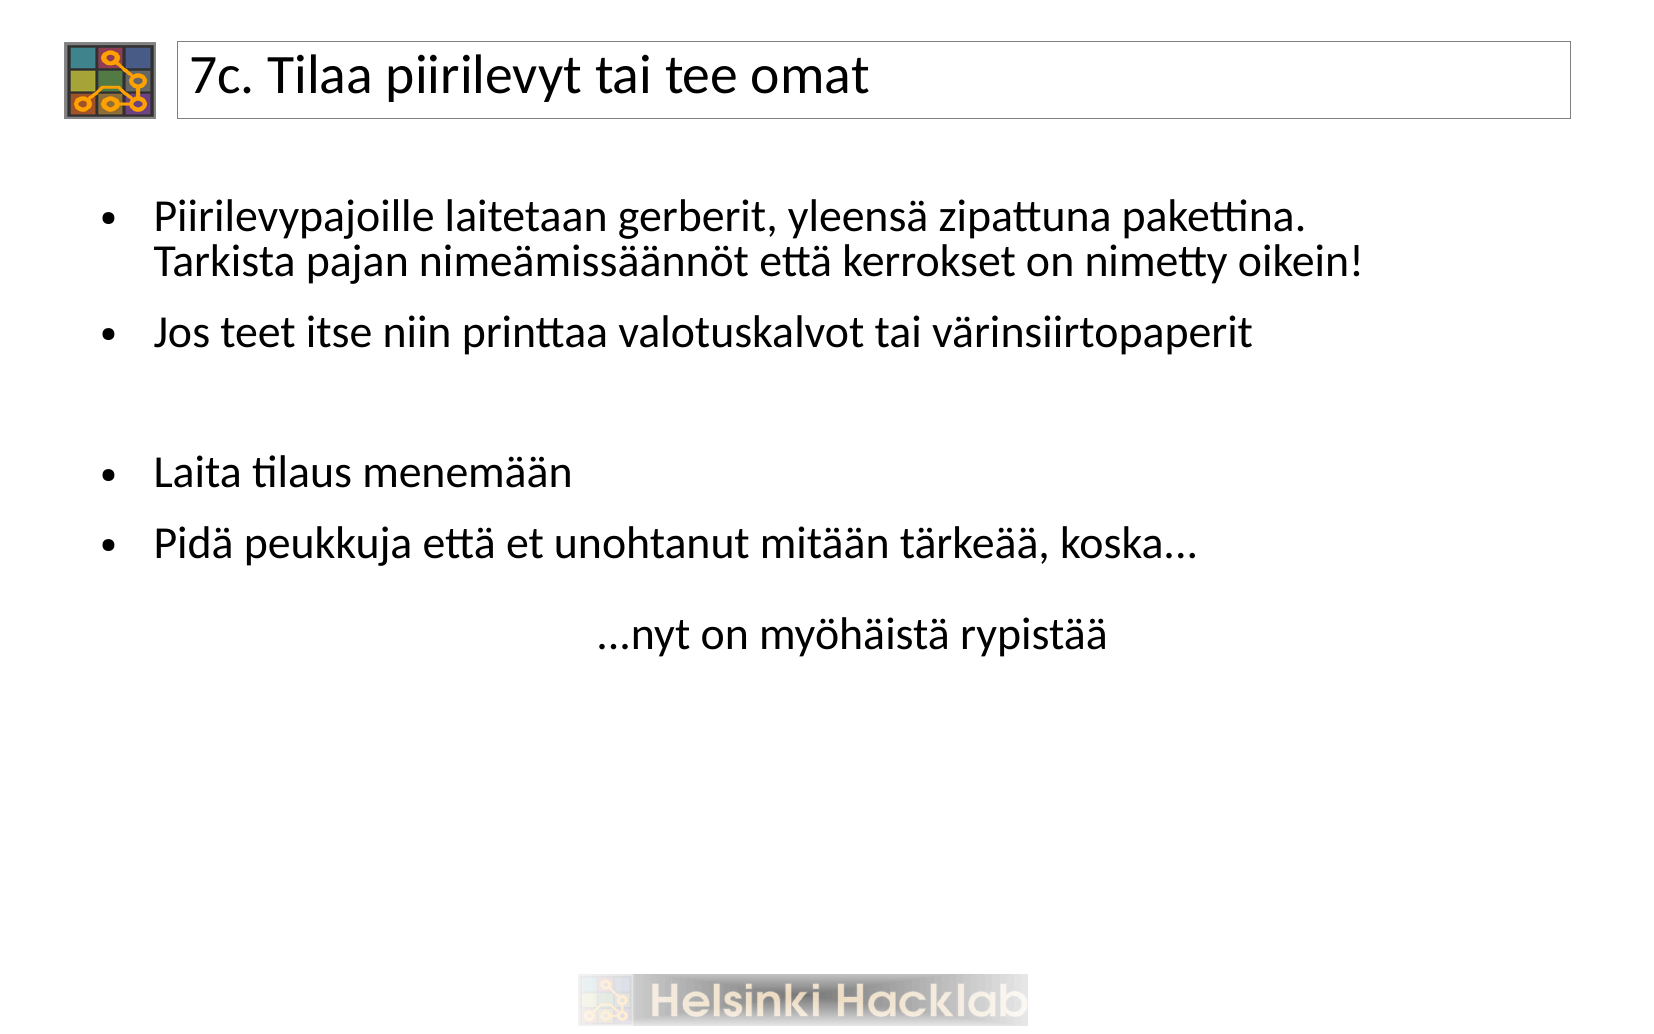

# 7c. Tilaa piirilevyt tai tee omat
Piirilevypajoille laitetaan gerberit, yleensä zipattuna pakettina.
Tarkista pajan nimeämissäännöt että kerrokset on nimetty oikein!
Jos teet itse niin printtaa valotuskalvot tai värinsiirtopaperit
Laita tilaus menemään
Pidä peukkuja että et unohtanut mitään tärkeää, koska...
						...nyt on myöhäistä rypistää